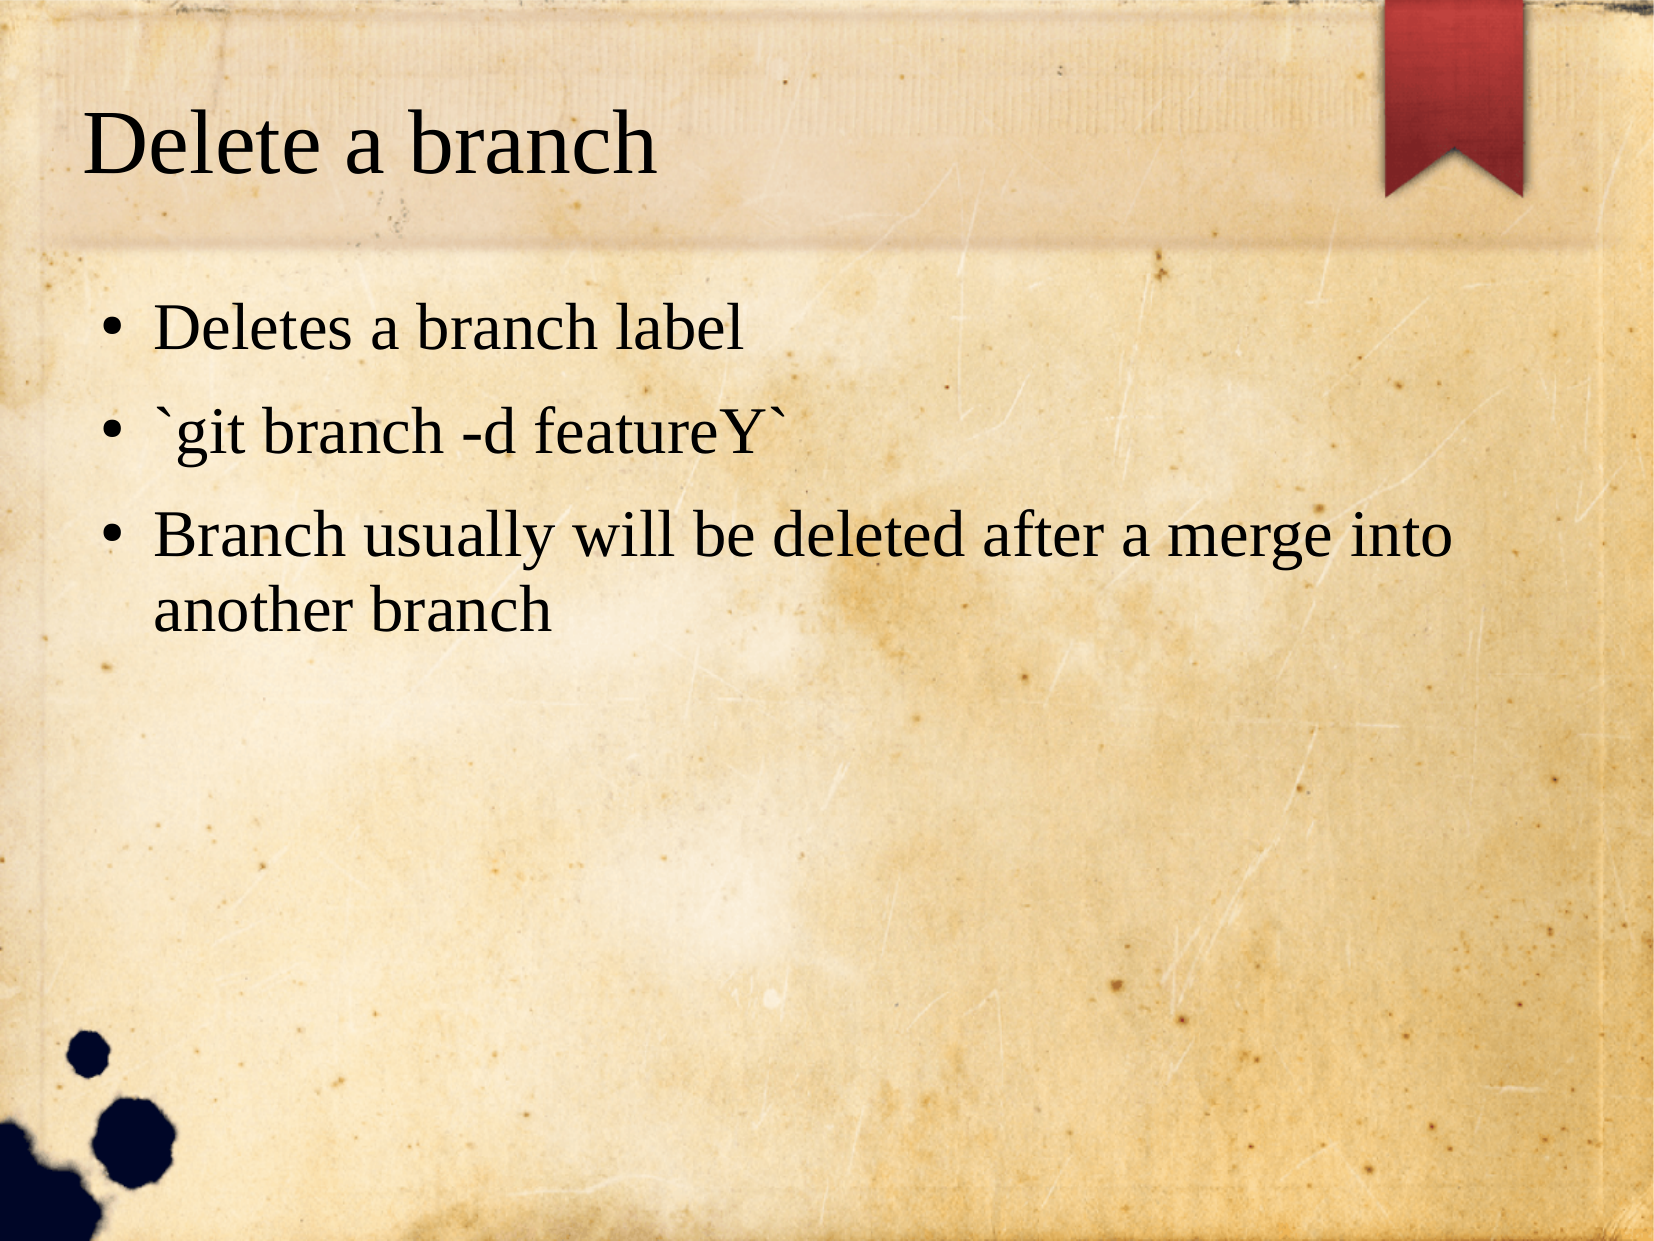

# Delete a branch
Deletes a branch label
`git branch -d featureY`
Branch usually will be deleted after a merge into another branch